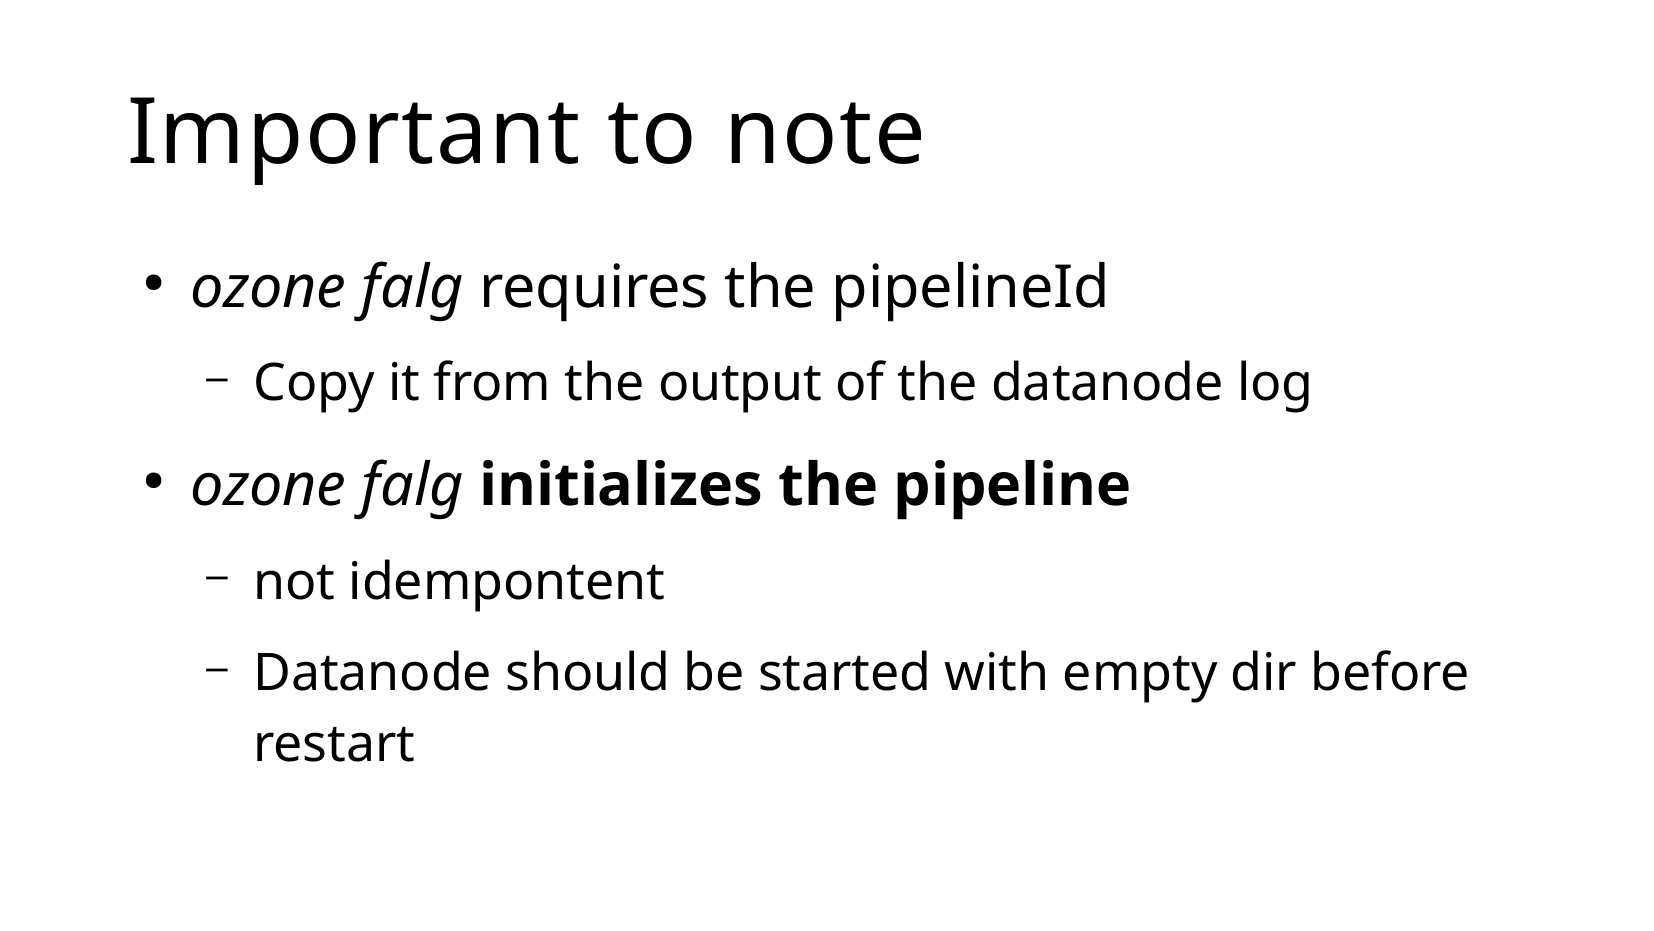

# Important to note
ozone falg requires the pipelineId
Copy it from the output of the datanode log
ozone falg initializes the pipeline
not idempontent
Datanode should be started with empty dir before restart